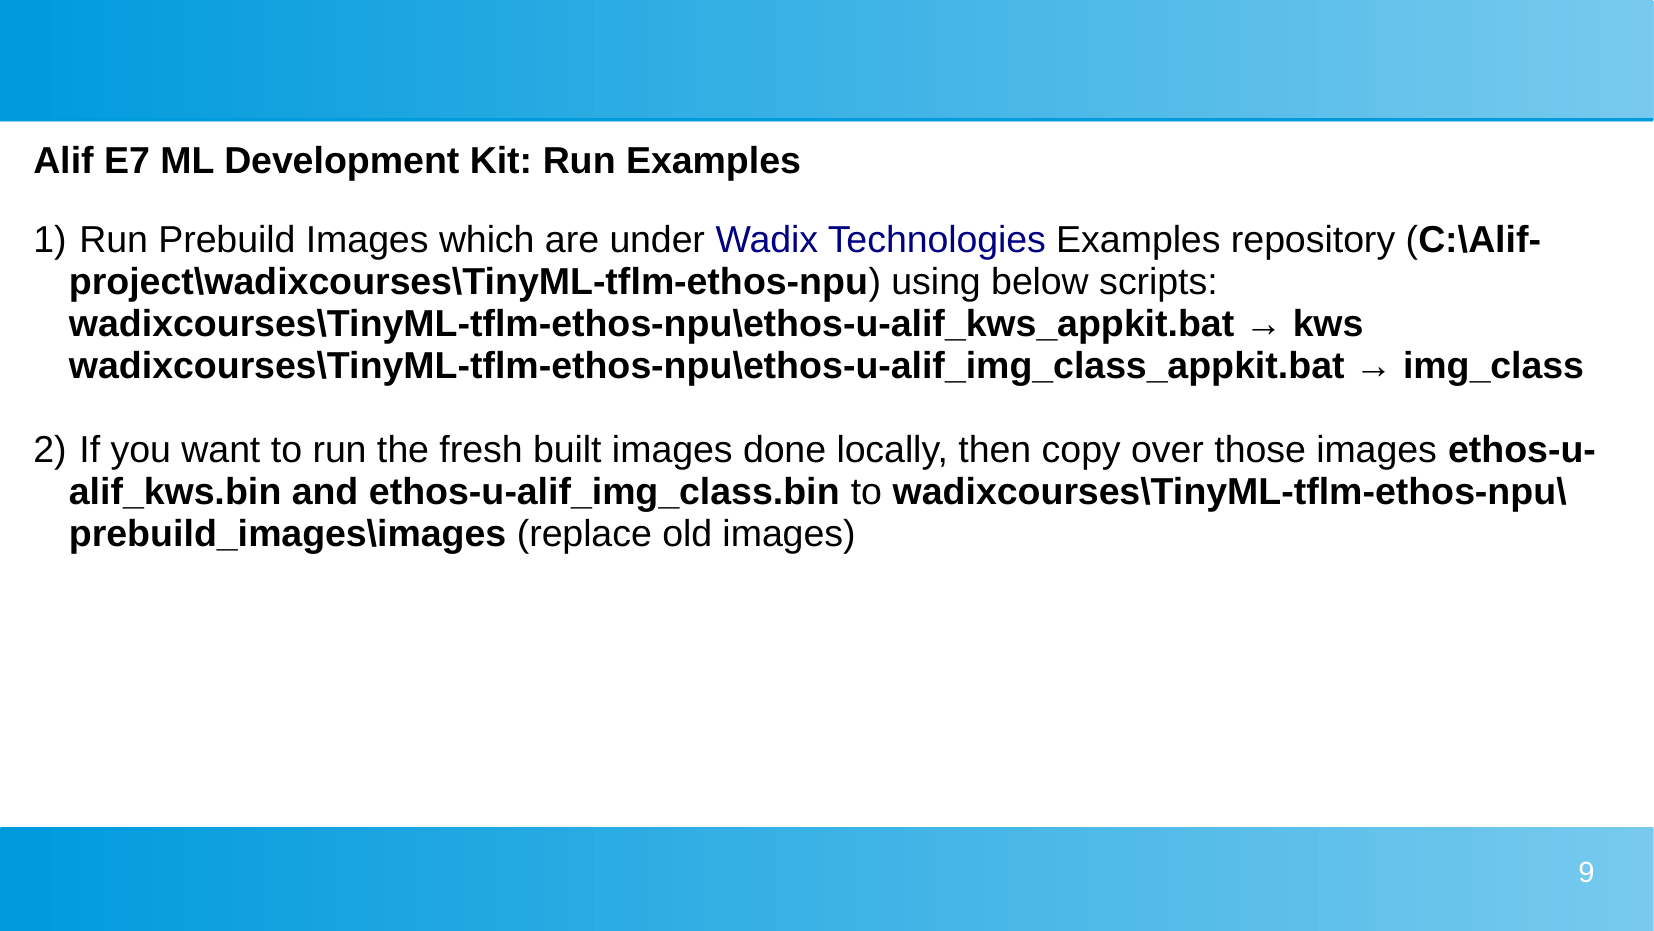

Alif E7 ML Development Kit: Run Examples
 Run Prebuild Images which are under Wadix Technologies Examples repository (C:\Alif-project\wadixcourses\TinyML-tflm-ethos-npu) using below scripts:
wadixcourses\TinyML-tflm-ethos-npu\ethos-u-alif_kws_appkit.bat → kws
wadixcourses\TinyML-tflm-ethos-npu\ethos-u-alif_img_class_appkit.bat → img_class
 If you want to run the fresh built images done locally, then copy over those images ethos-u-alif_kws.bin and ethos-u-alif_img_class.bin to wadixcourses\TinyML-tflm-ethos-npu\prebuild_images\images (replace old images)
9